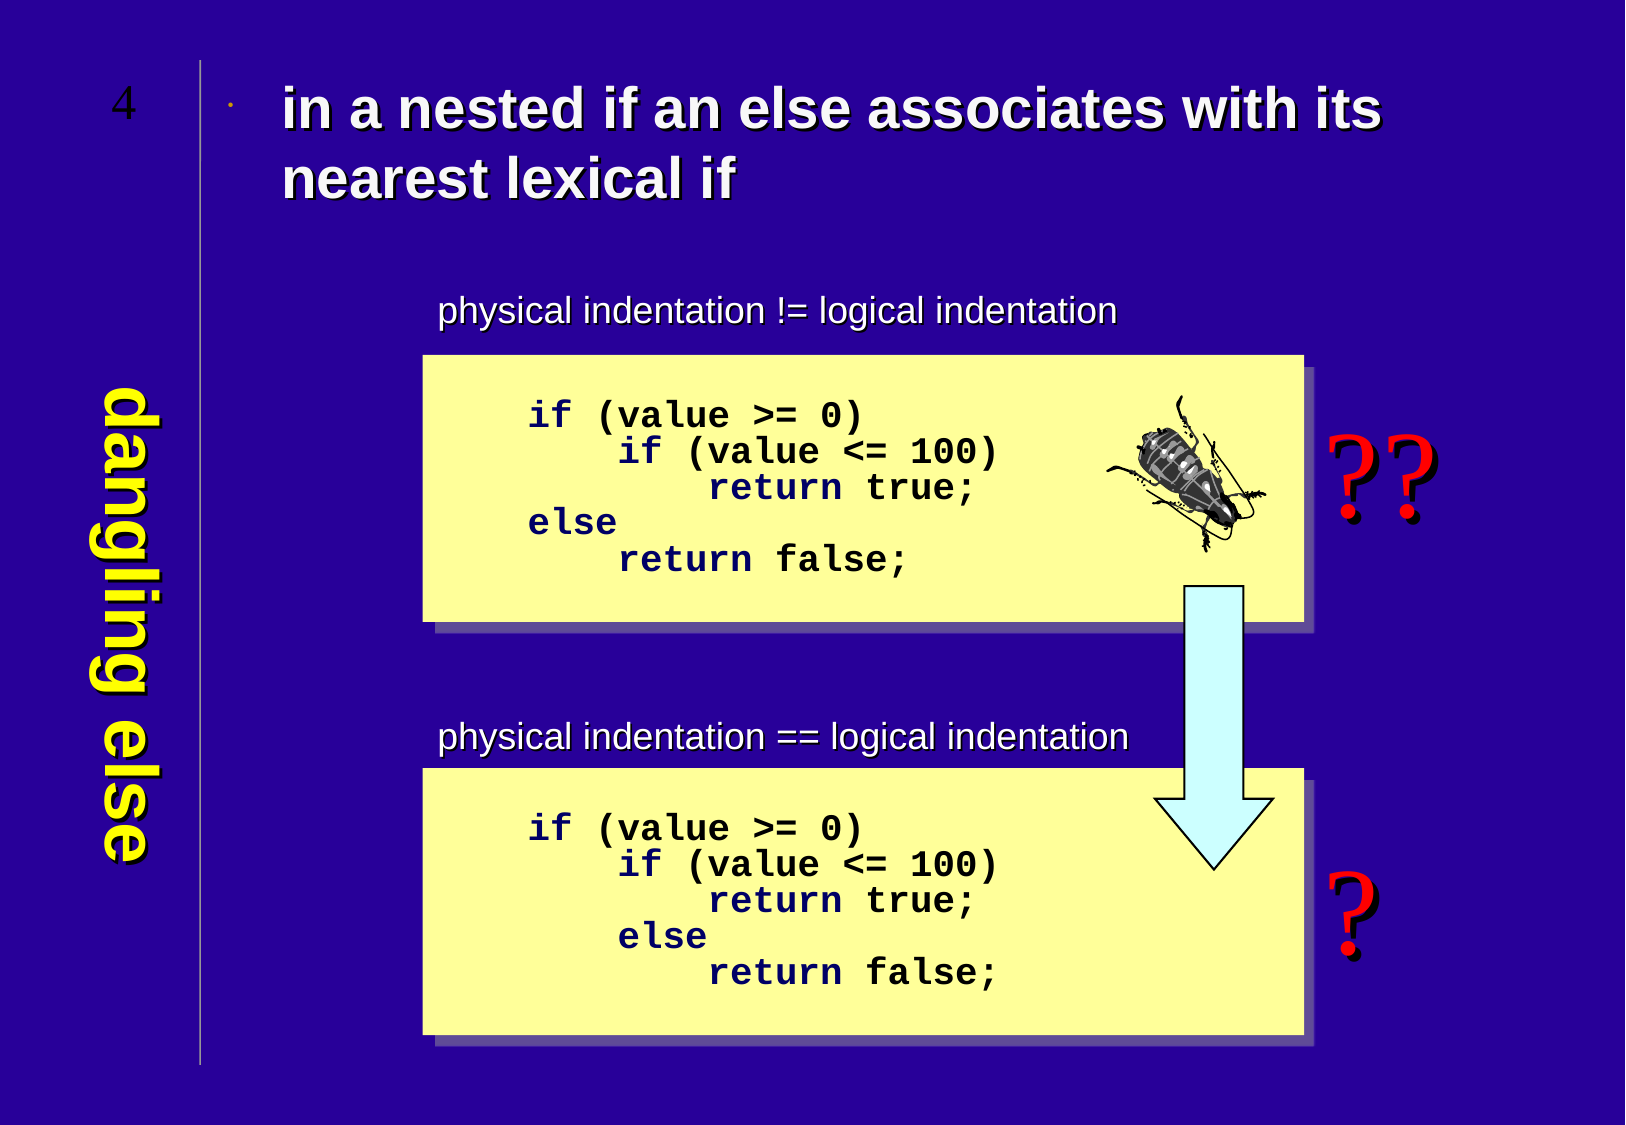

4
in a nested if an else associates with its nearest lexical if
# dangling else
physical indentation != logical indentation
 if (value >= 0)
 if (value <= 100)
 return true;
 else
 return false;
?
?
physical indentation == logical indentation
 if (value >= 0)
 if (value <= 100)
 return true;
 else
 return false;
?